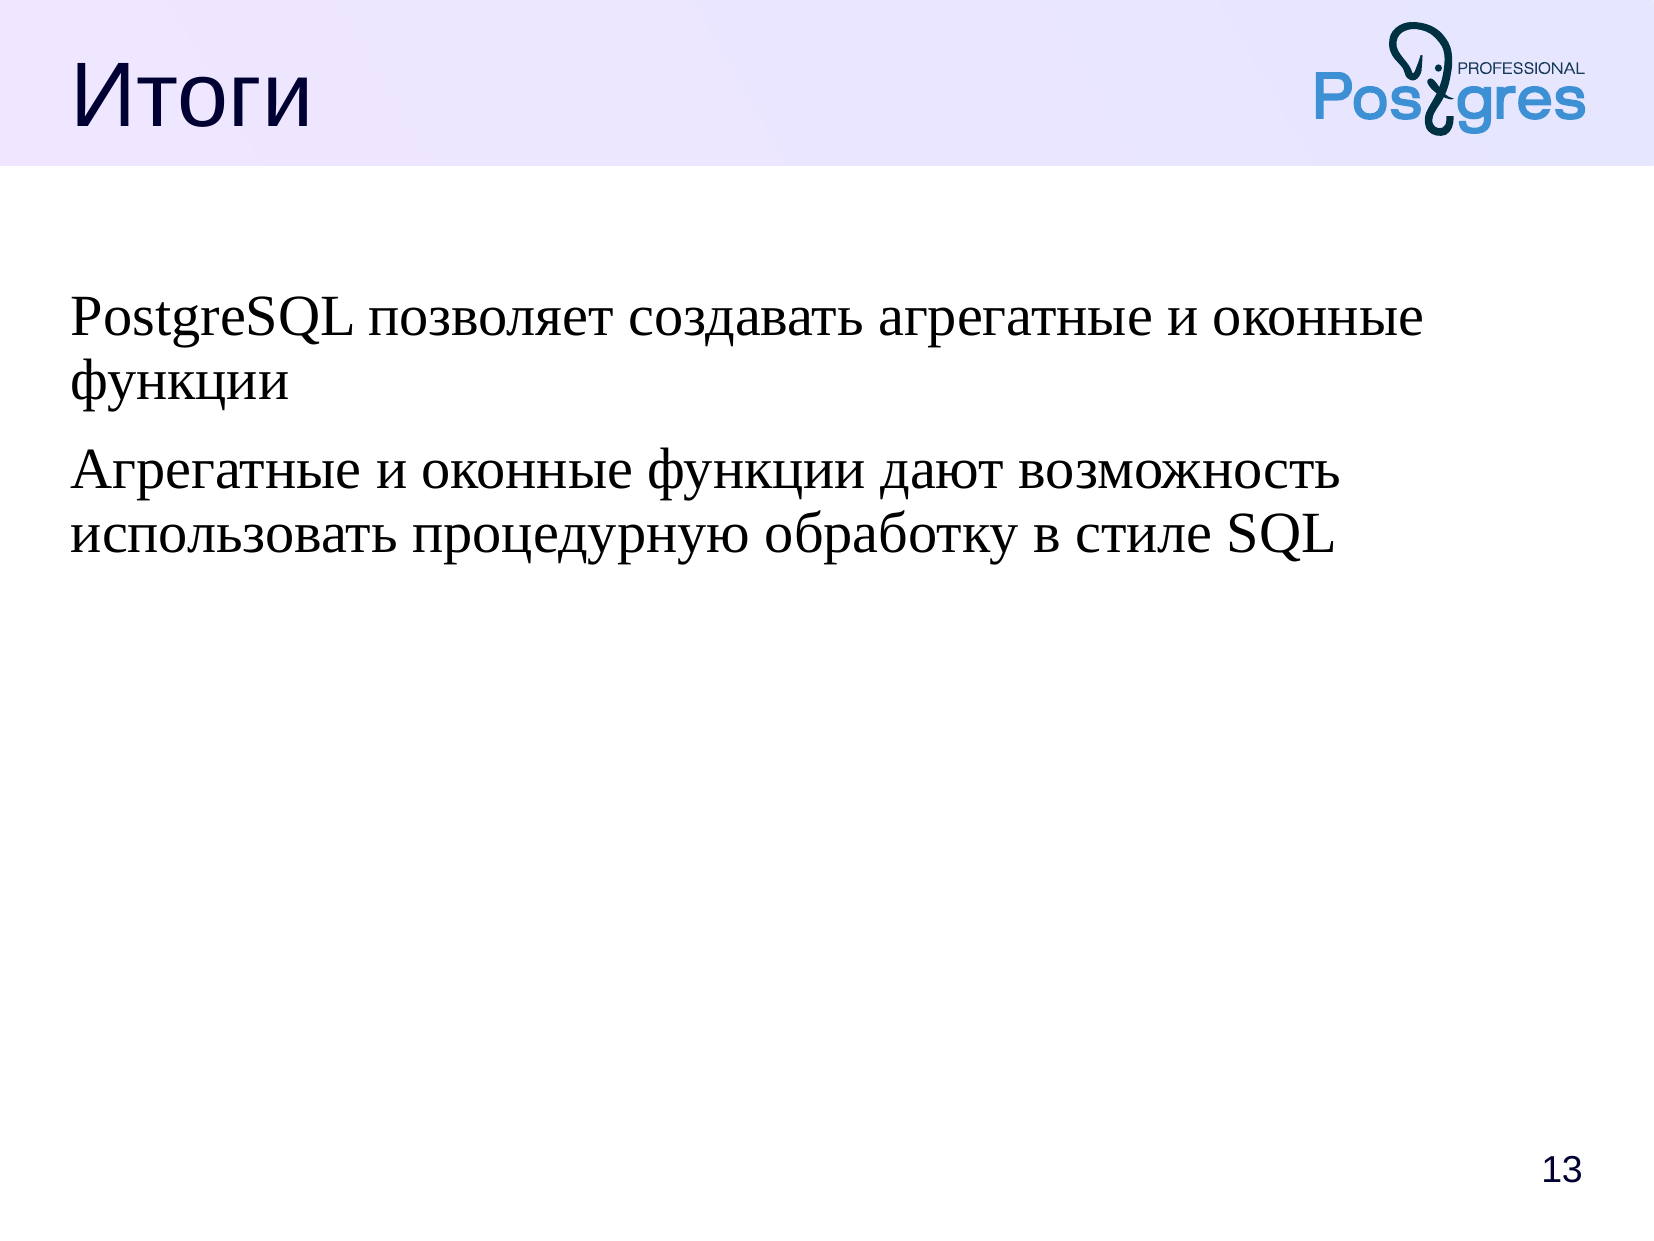

# Итоги
PostgreSQL позволяет создавать агрегатные и оконные функции
Агрегатные и оконные функции дают возможность использовать процедурную обработку в стиле SQL